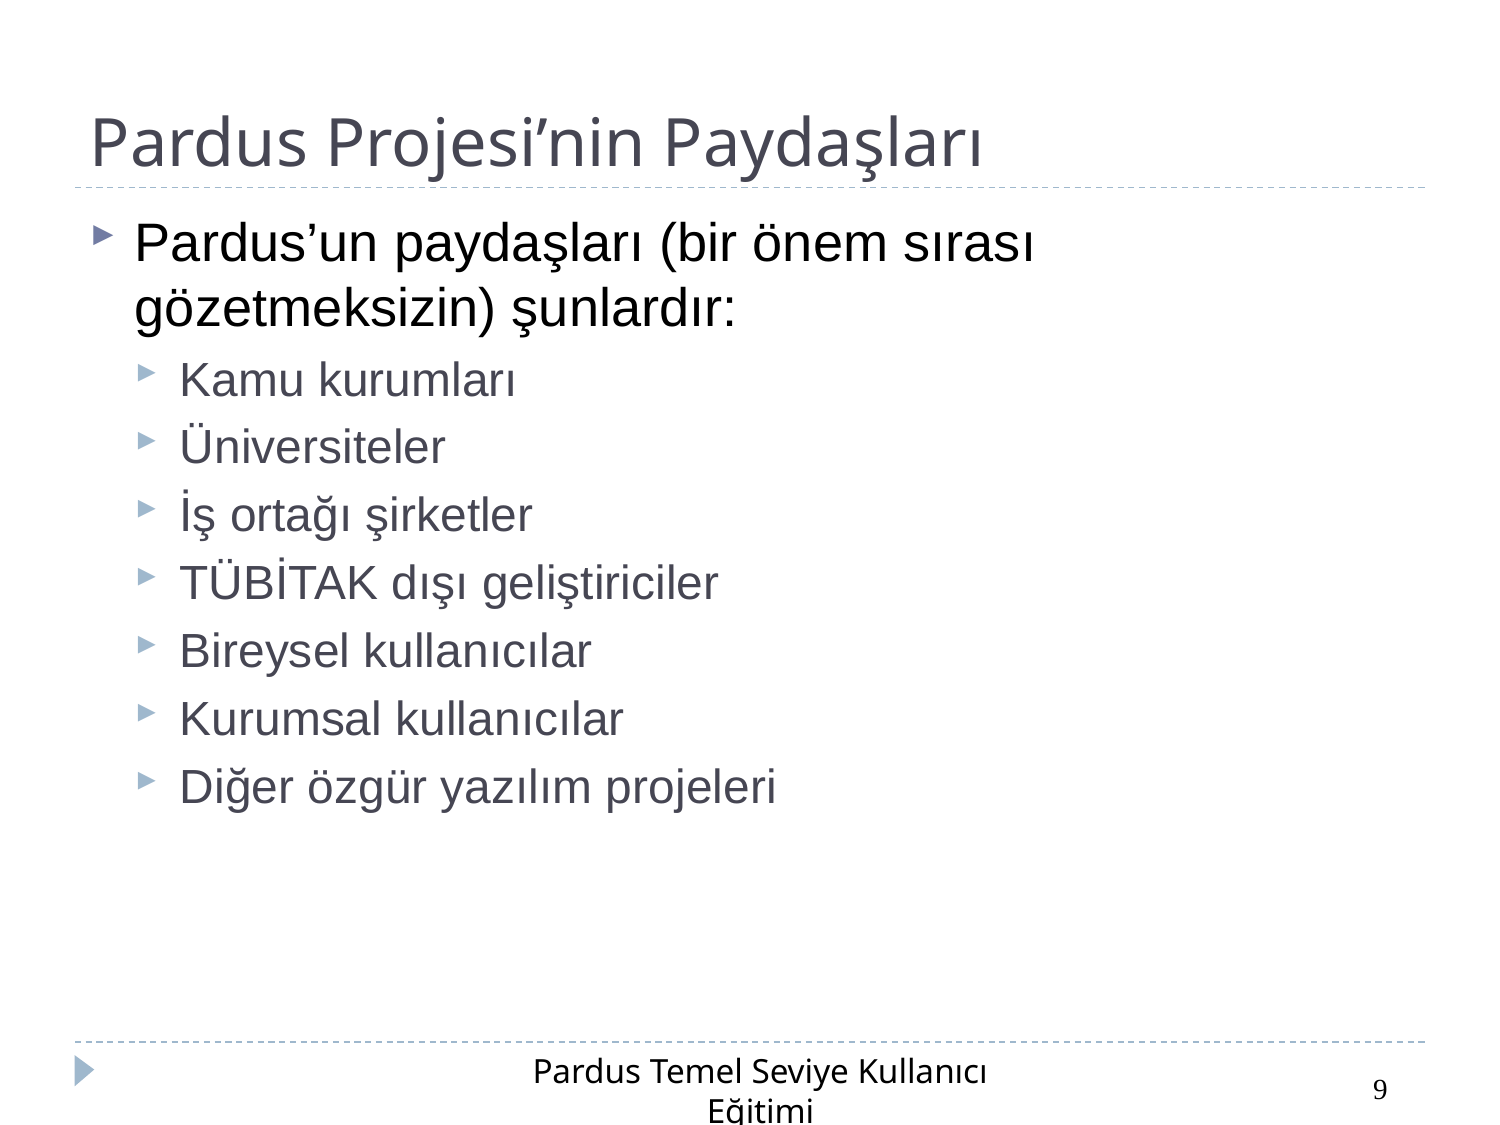

# Pardus Projesi’nin Paydaşları
Pardus’un paydaşları (bir önem sırası gözetmeksizin) şunlardır:
Kamu kurumları
Üniversiteler
İş ortağı şirketler
TÜBİTAK dışı geliştiriciler
Bireysel kullanıcılar
Kurumsal kullanıcılar
Diğer özgür yazılım projeleri